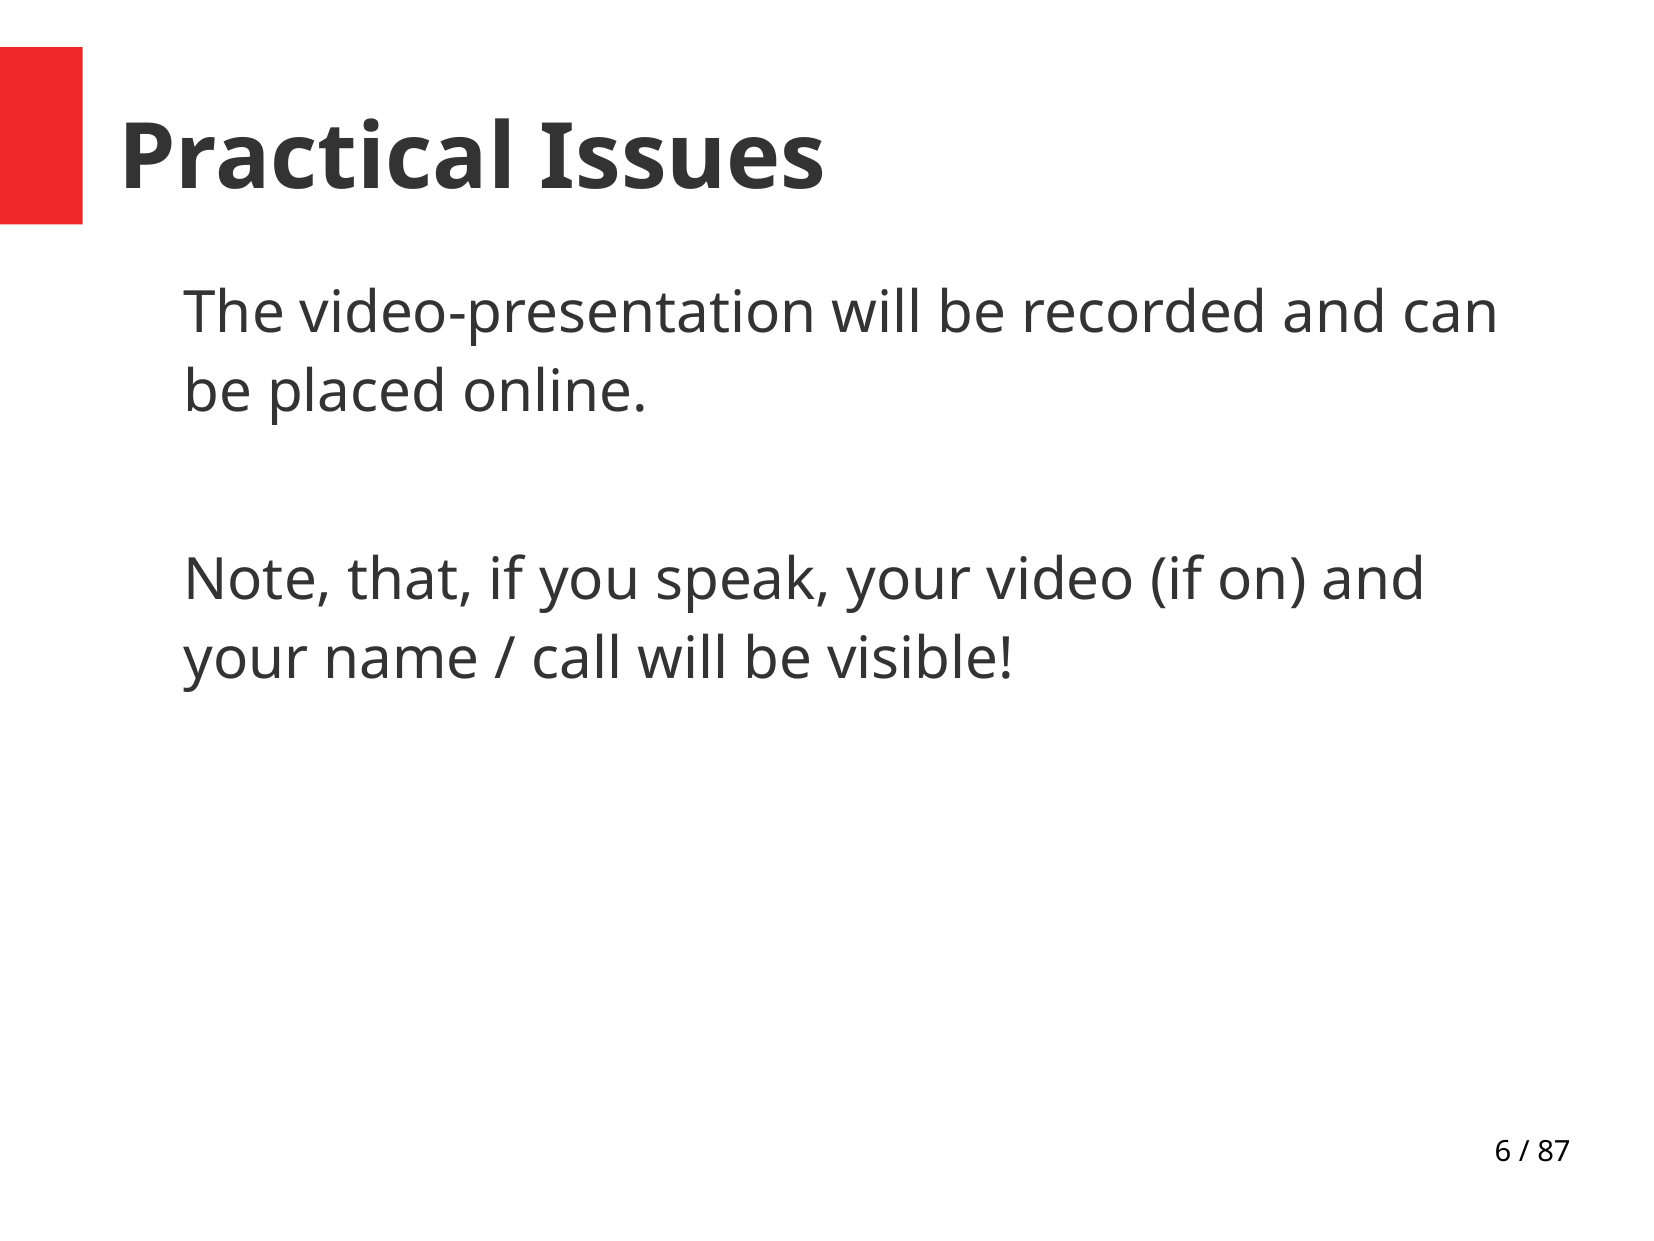

# Practical Issues
The video-presentation will be recorded and can be placed online.
Note, that, if you speak, your video (if on) and your name / call will be visible!
6